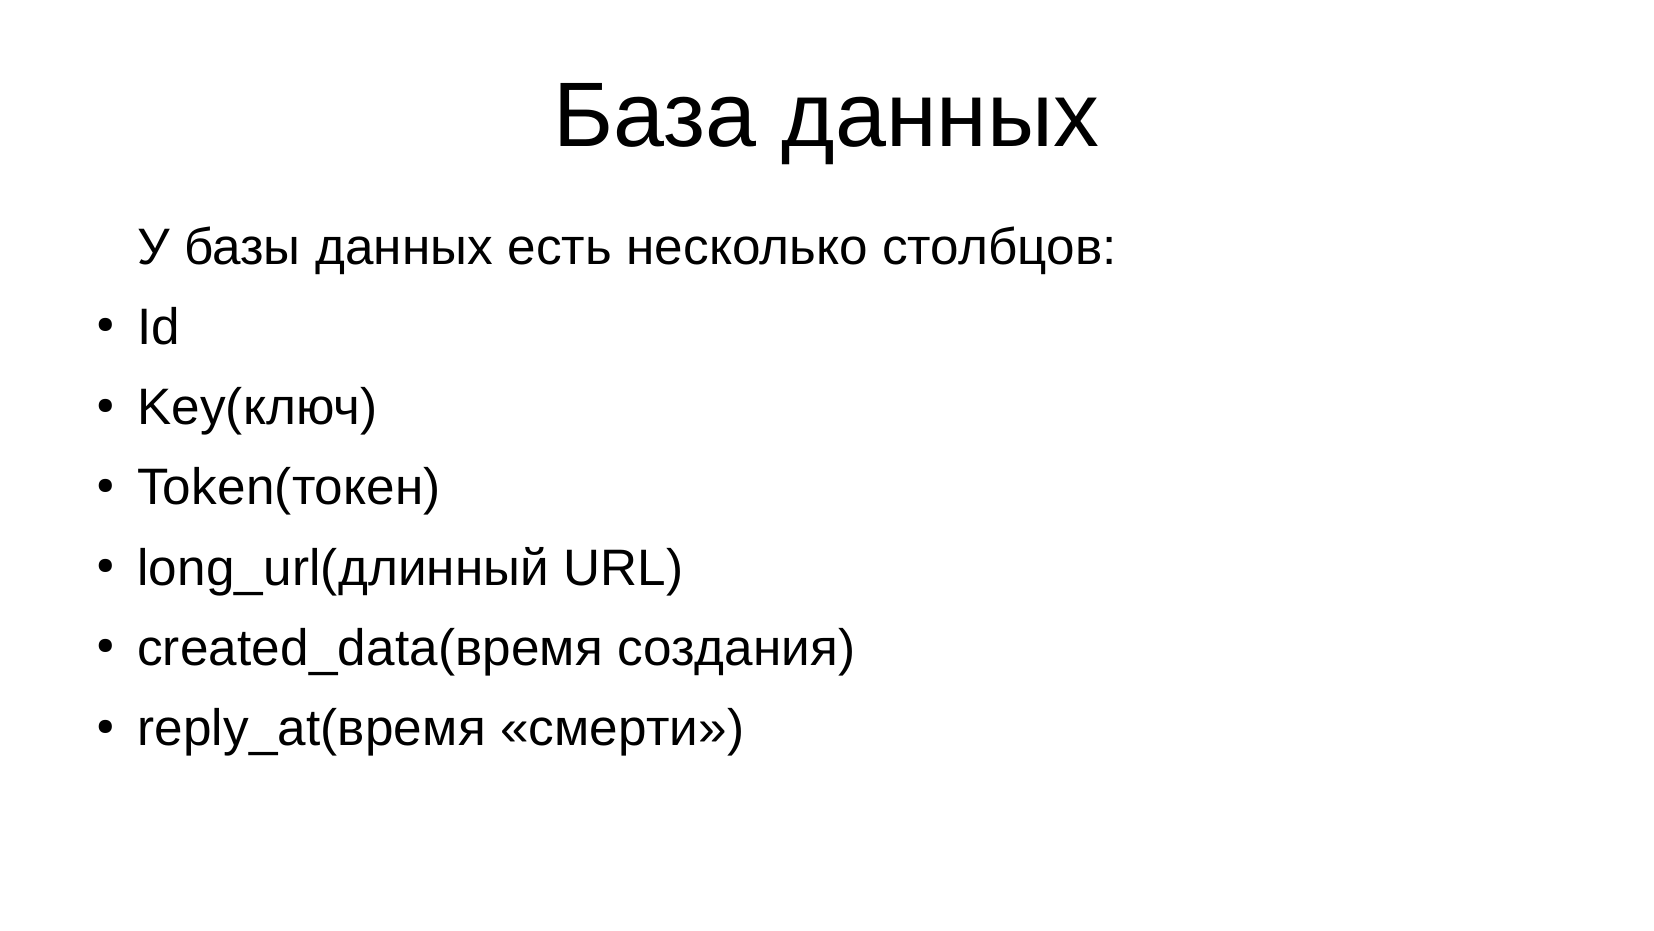

# База данных
У базы данных есть несколько столбцов:
Id
Key(ключ)
Token(токен)
long_url(длинный URL)
created_data(время создания)
reply_at(время «смерти»)